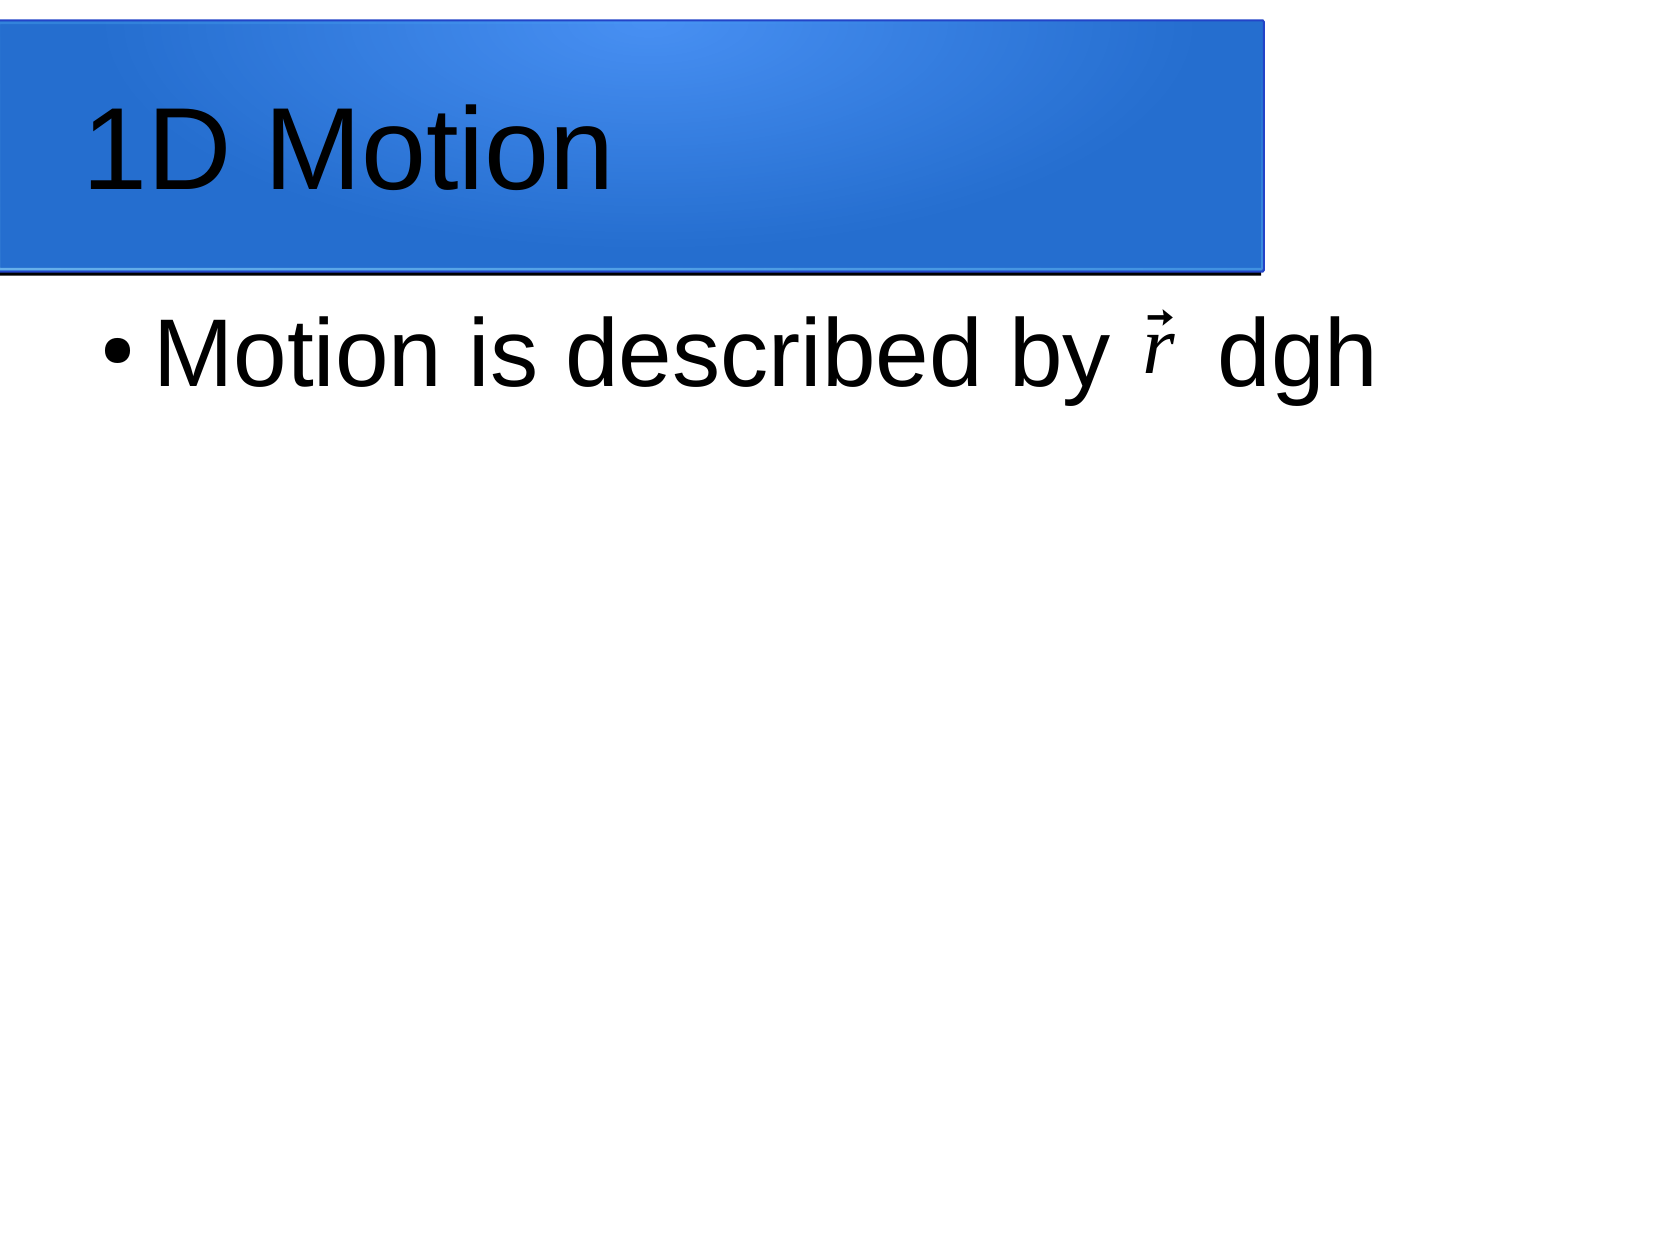

# 1D Motion
Motion is described by dgh